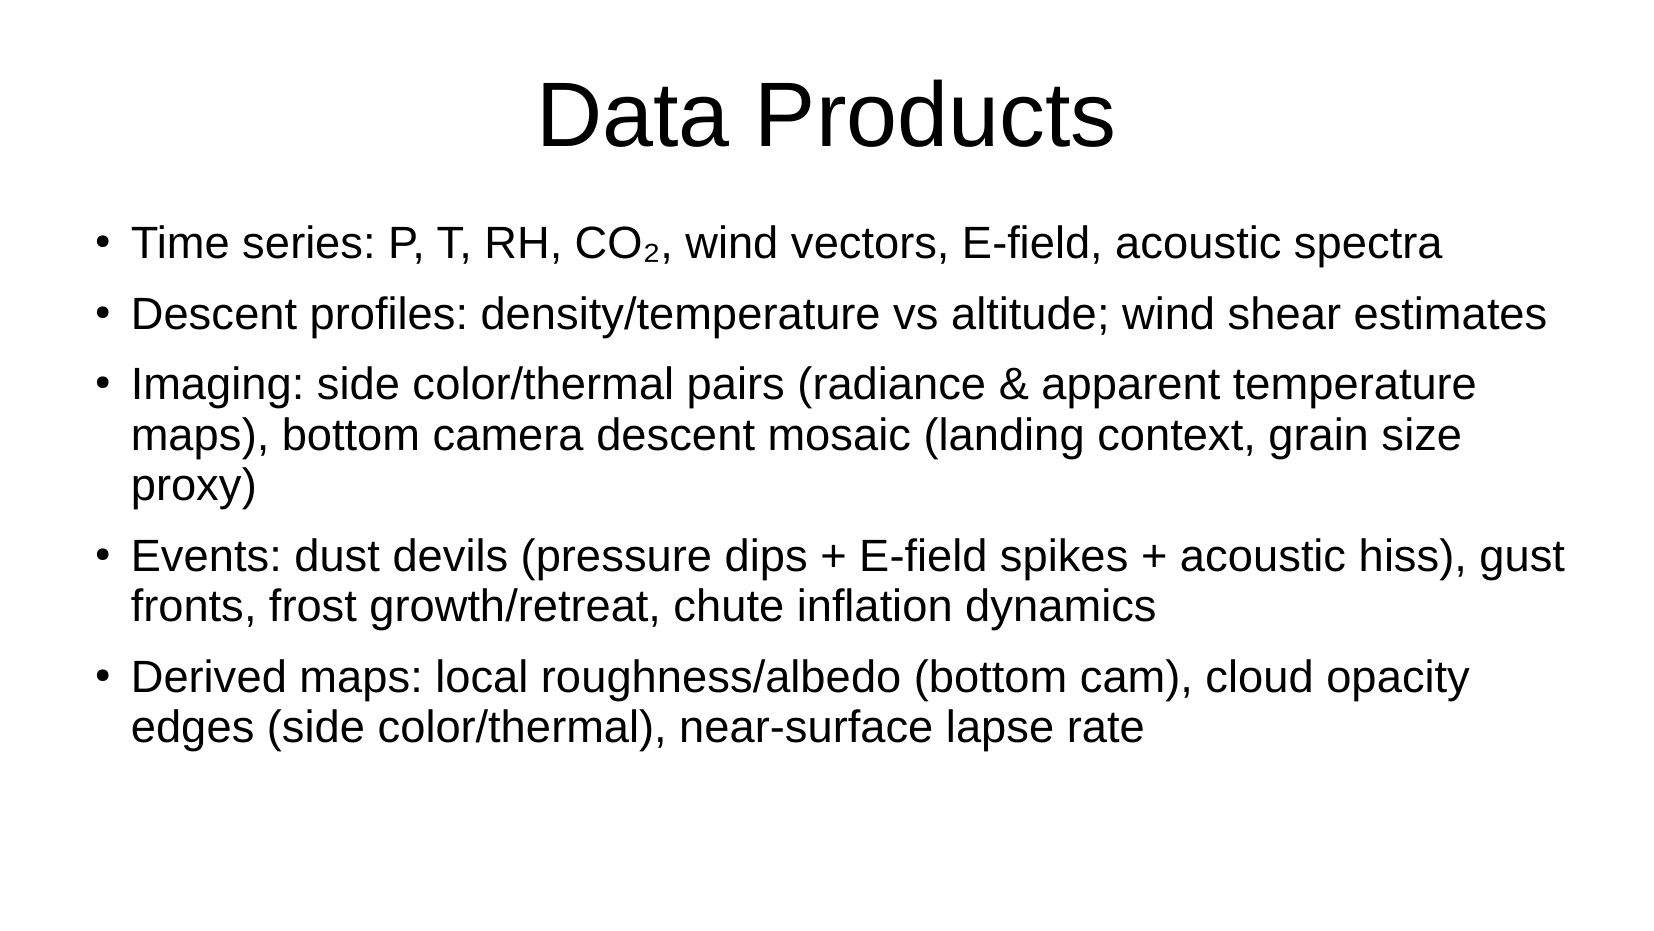

# Data Products
Time series: P, T, RH, CO₂, wind vectors, E-field, acoustic spectra
Descent profiles: density/temperature vs altitude; wind shear estimates
Imaging: side color/thermal pairs (radiance & apparent temperature maps), bottom camera descent mosaic (landing context, grain size proxy)
Events: dust devils (pressure dips + E-field spikes + acoustic hiss), gust fronts, frost growth/retreat, chute inflation dynamics
Derived maps: local roughness/albedo (bottom cam), cloud opacity edges (side color/thermal), near-surface lapse rate